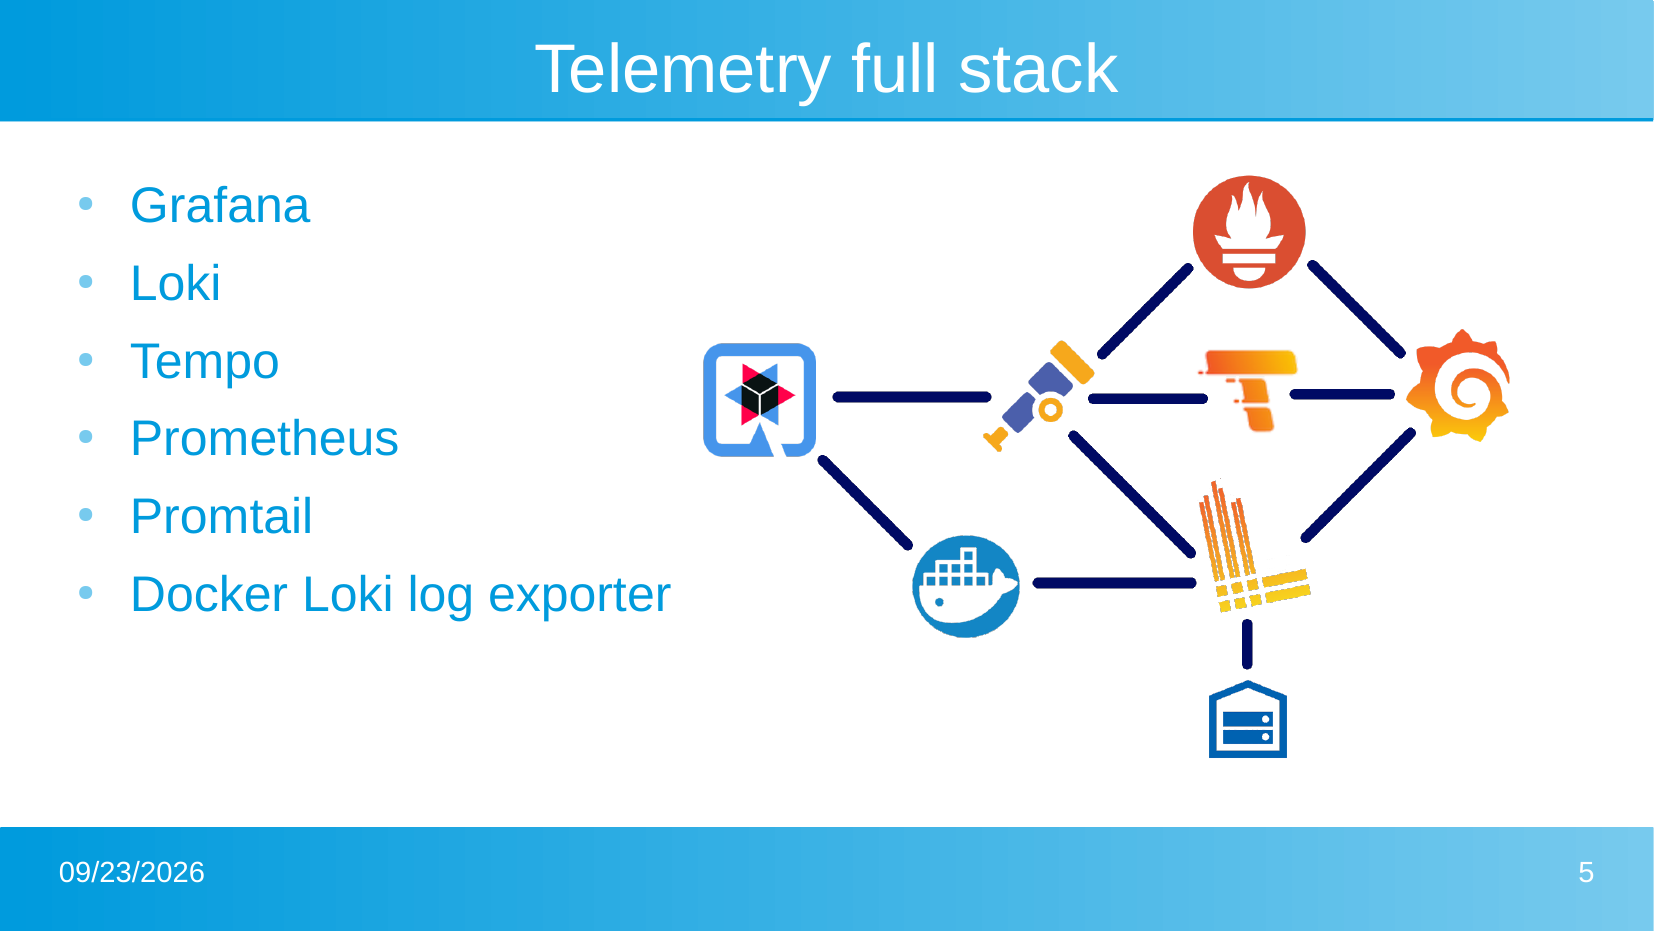

# Telemetry full stack
Grafana
Loki
Tempo
Prometheus
Promtail
Docker Loki log exporter
5